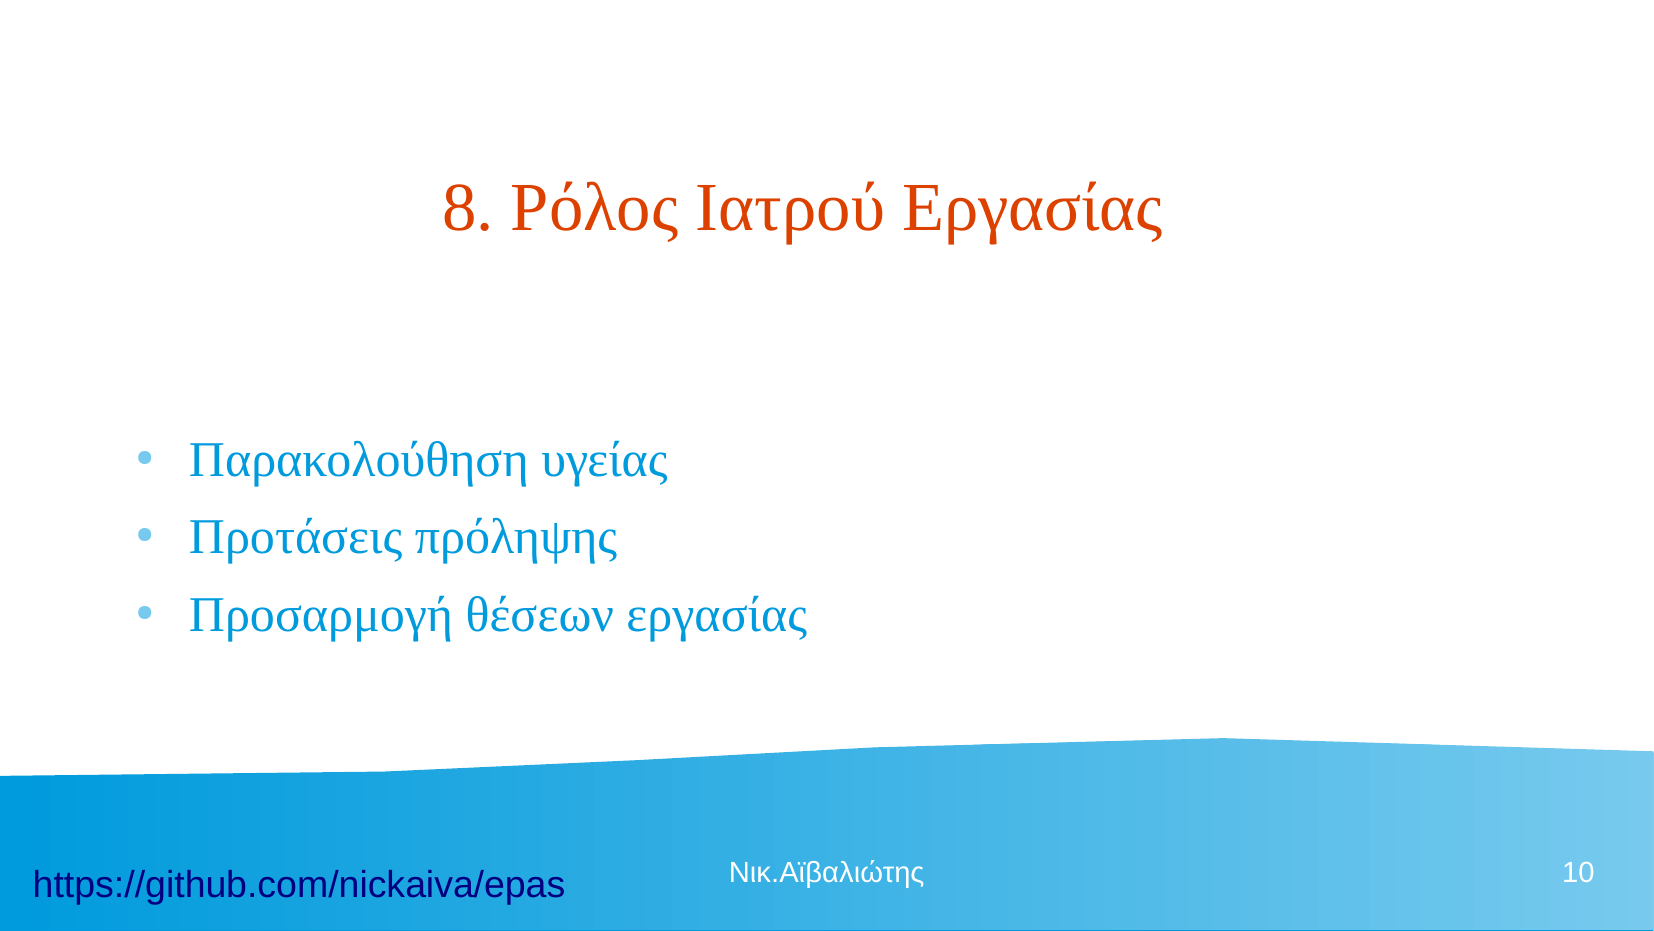

# 8. Ρόλος Ιατρού Εργασίας
Παρακολούθηση υγείας
Προτάσεις πρόληψης
Προσαρμογή θέσεων εργασίας
Νικ.Αϊβαλιώτης
10